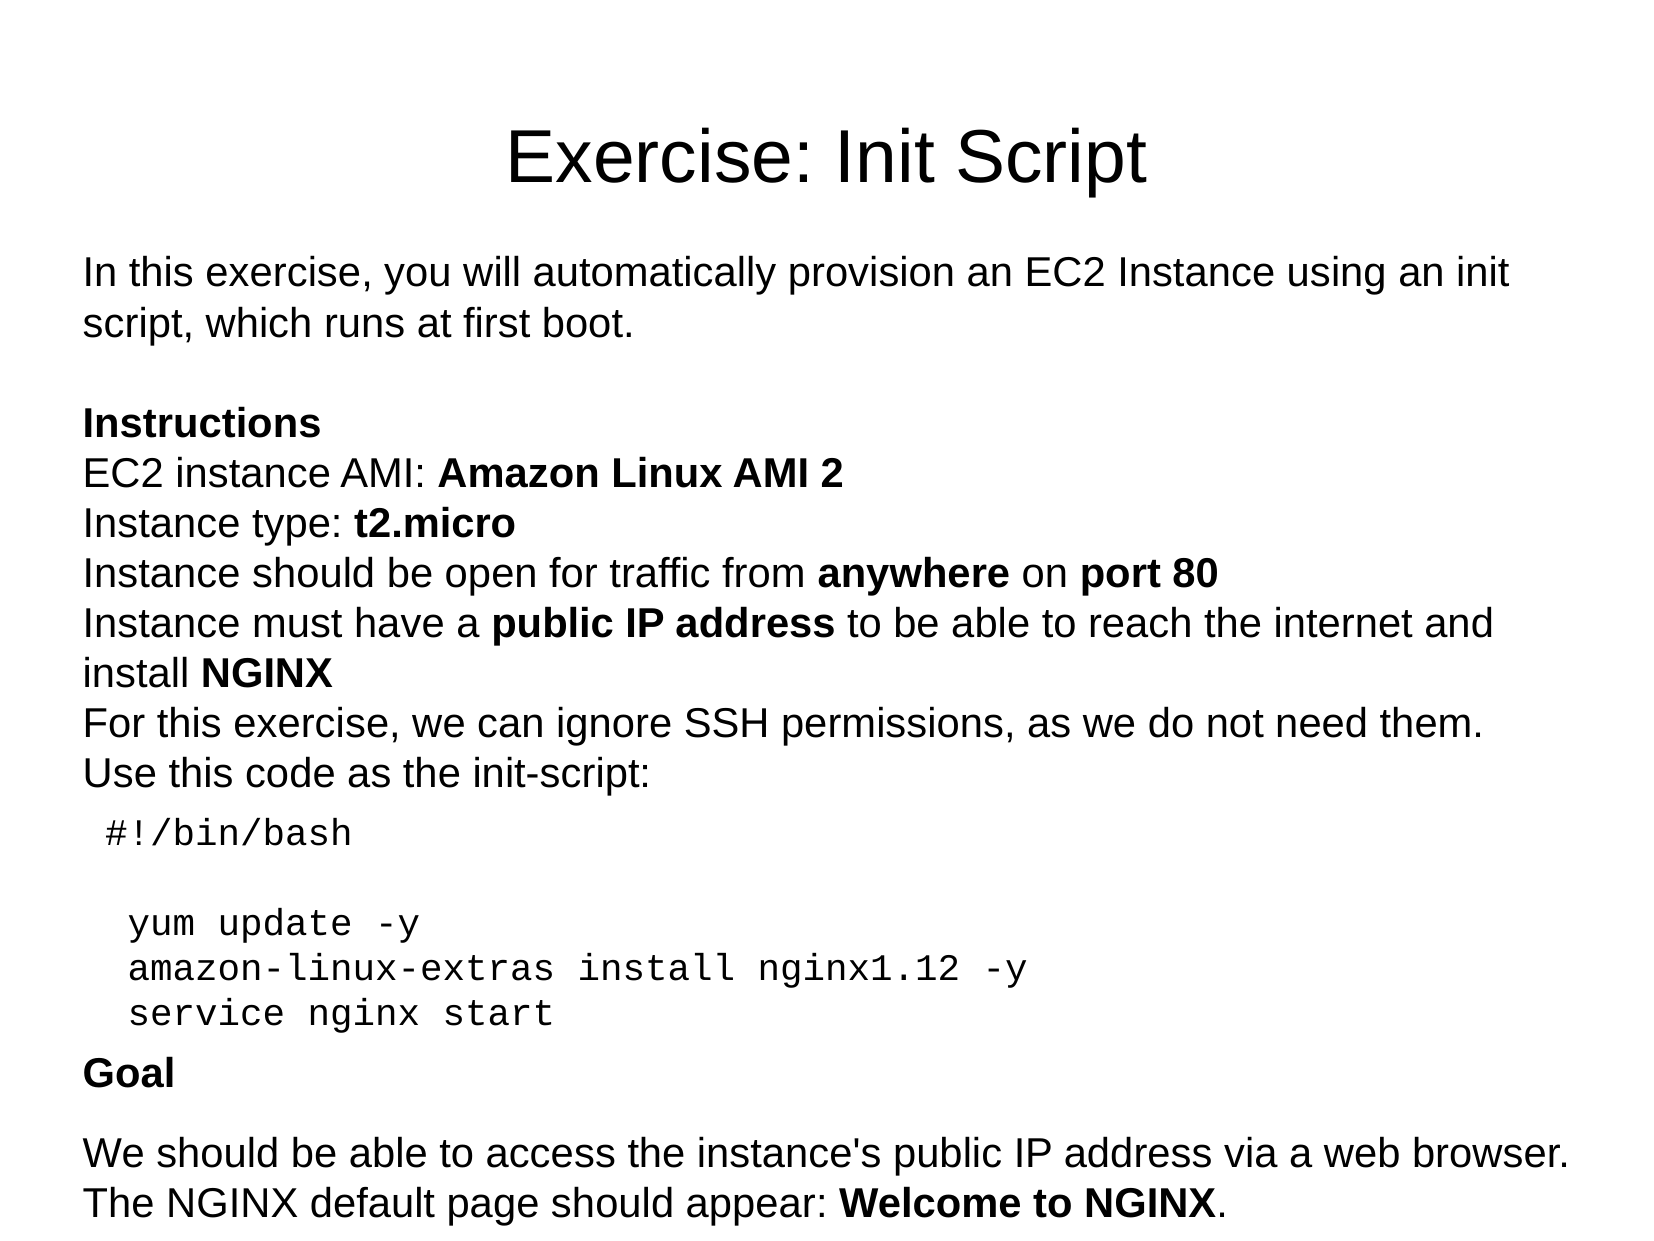

# Exercise: Init Script
In this exercise, you will automatically provision an EC2 Instance using an init script, which runs at first boot.
Instructions
EC2 instance AMI: Amazon Linux AMI 2
Instance type: t2.micro
Instance should be open for traffic from anywhere on port 80
Instance must have a public IP address to be able to reach the internet and install NGINX
For this exercise, we can ignore SSH permissions, as we do not need them.
Use this code as the init-script:
 #!/bin/bash
 yum update -y
 amazon-linux-extras install nginx1.12 -y
 service nginx start
Goal
We should be able to access the instance's public IP address via a web browser. The NGINX default page should appear: Welcome to NGINX.